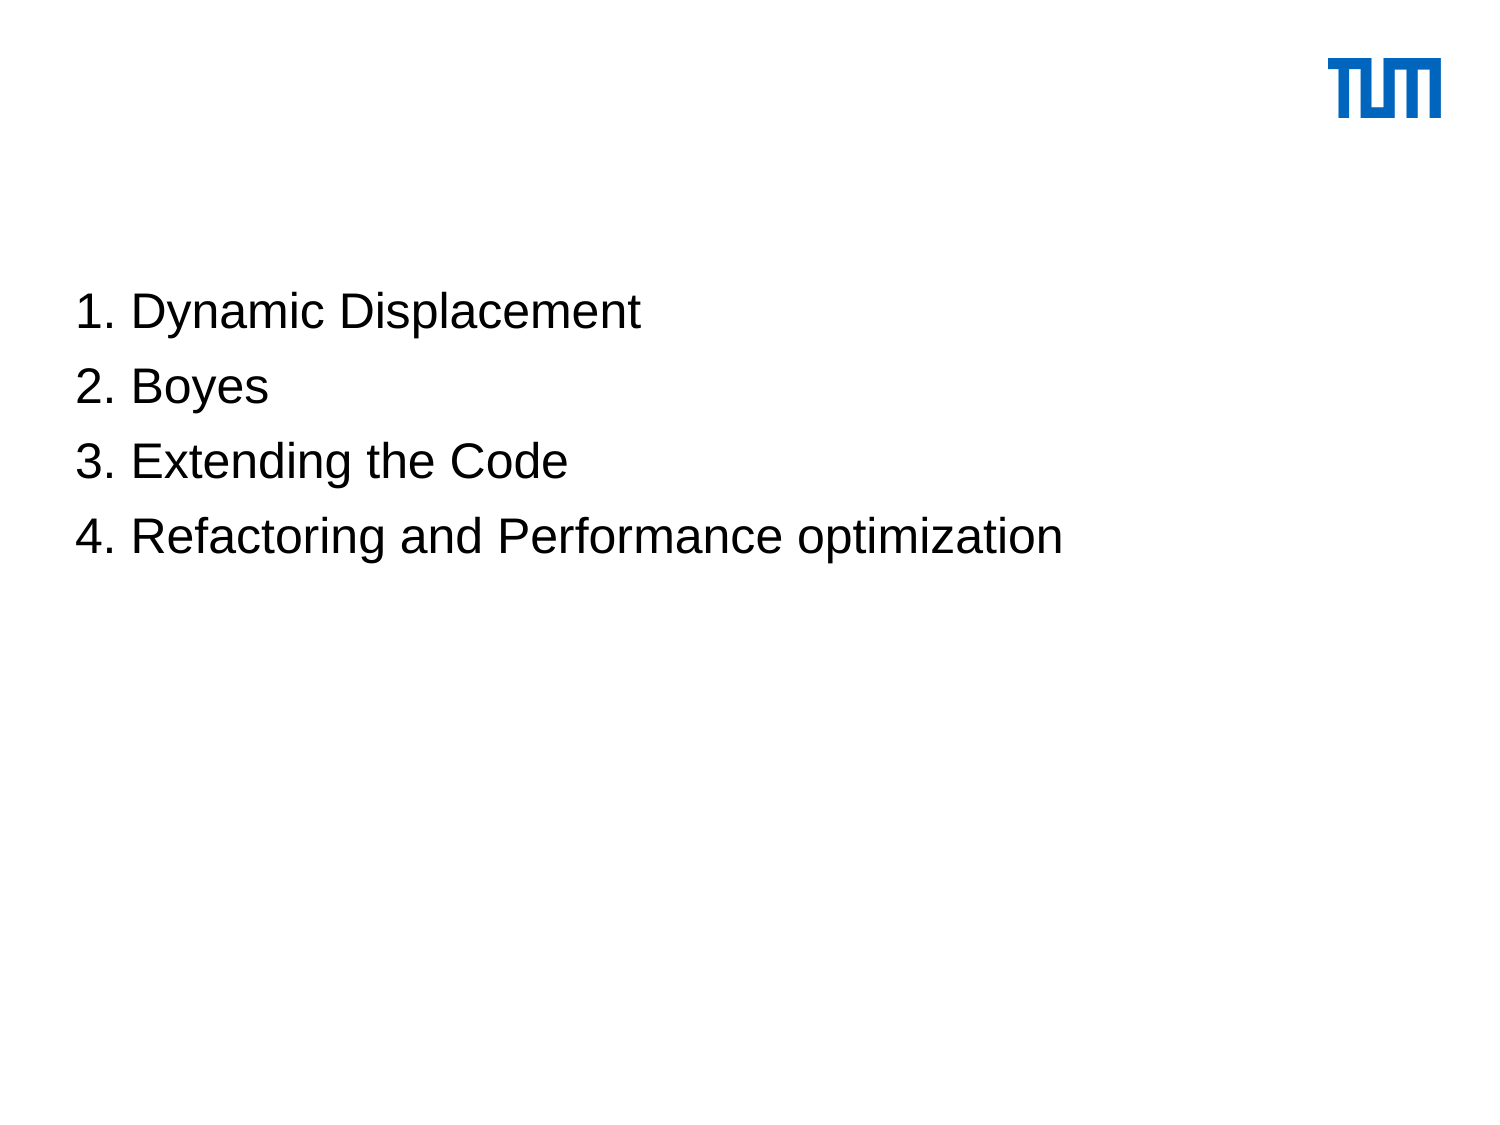

#
1. Dynamic Displacement
2. Boyes
3. Extending the Code
4. Refactoring and Performance optimization